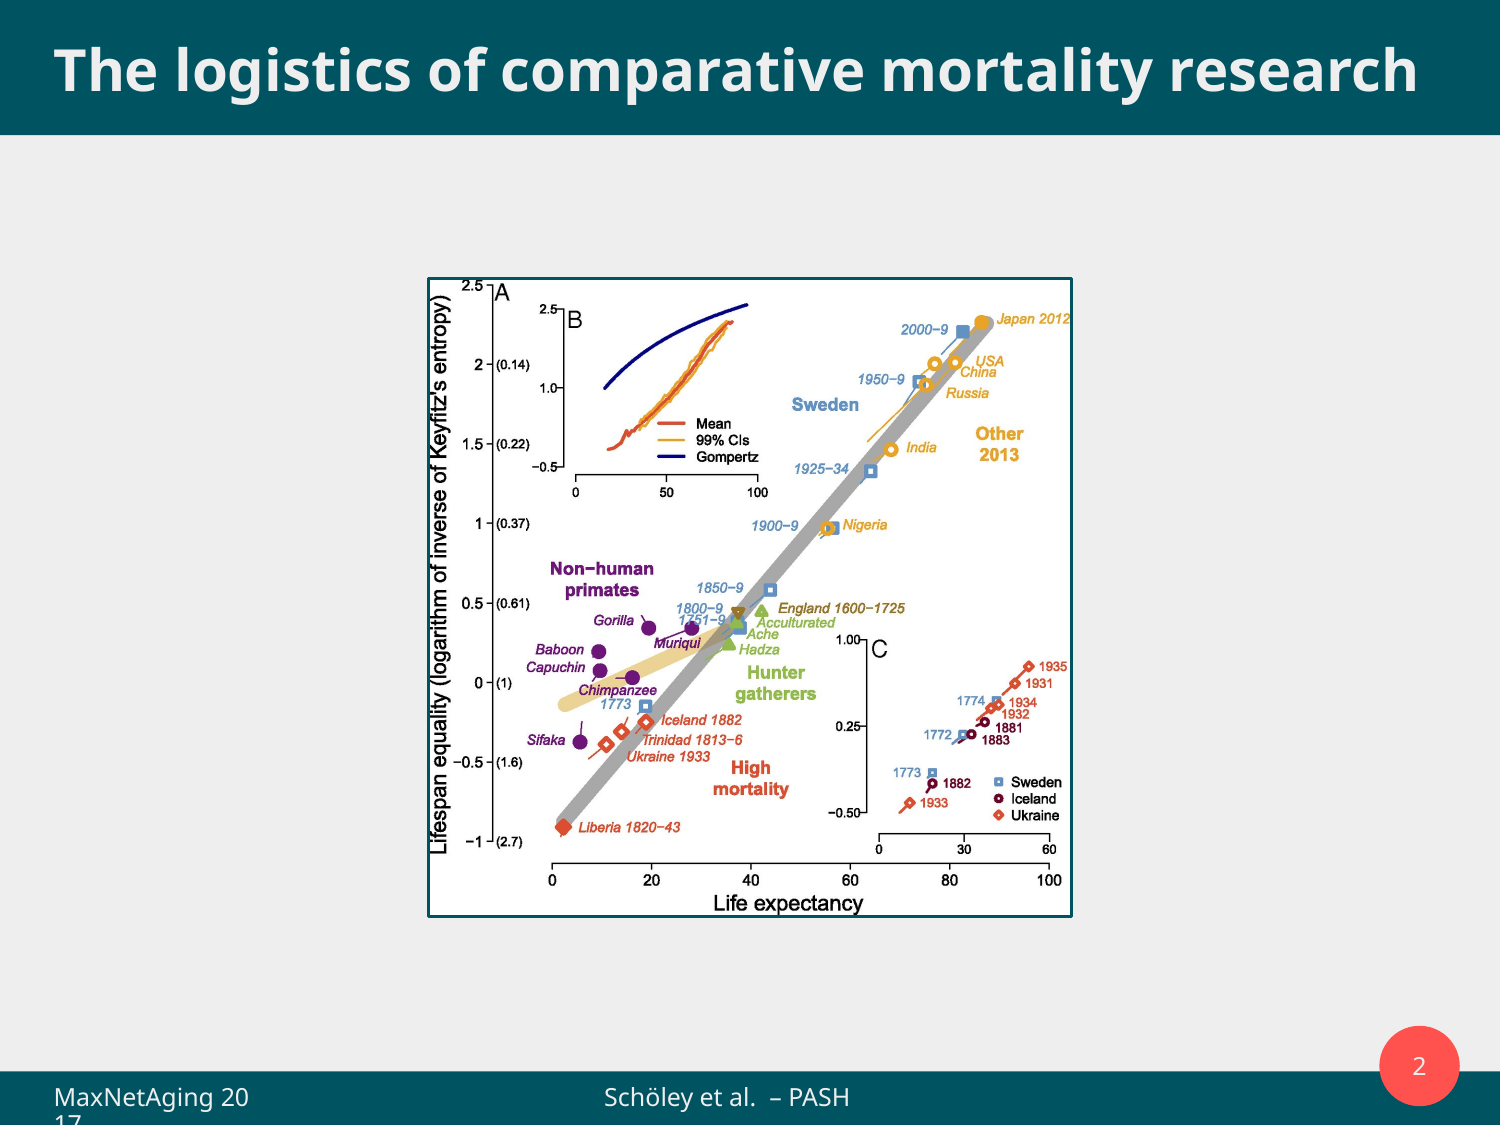

# The logistics of comparative mortality research
2
MaxNetAging 2017
Schöley et al. – PASH